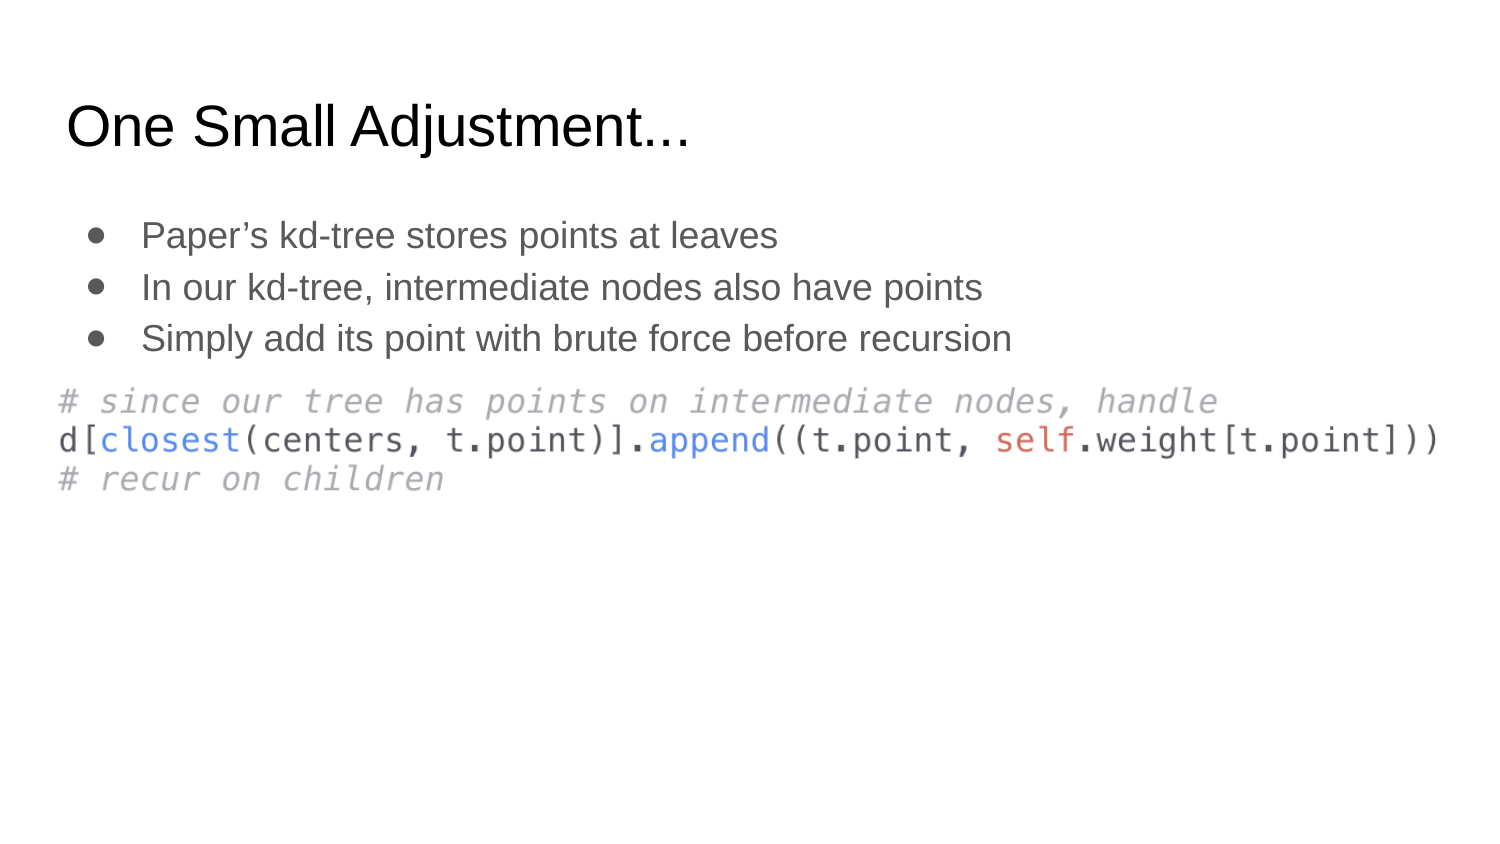

# One Small Adjustment...
Paper’s kd-tree stores points at leaves
In our kd-tree, intermediate nodes also have points
Simply add its point with brute force before recursion